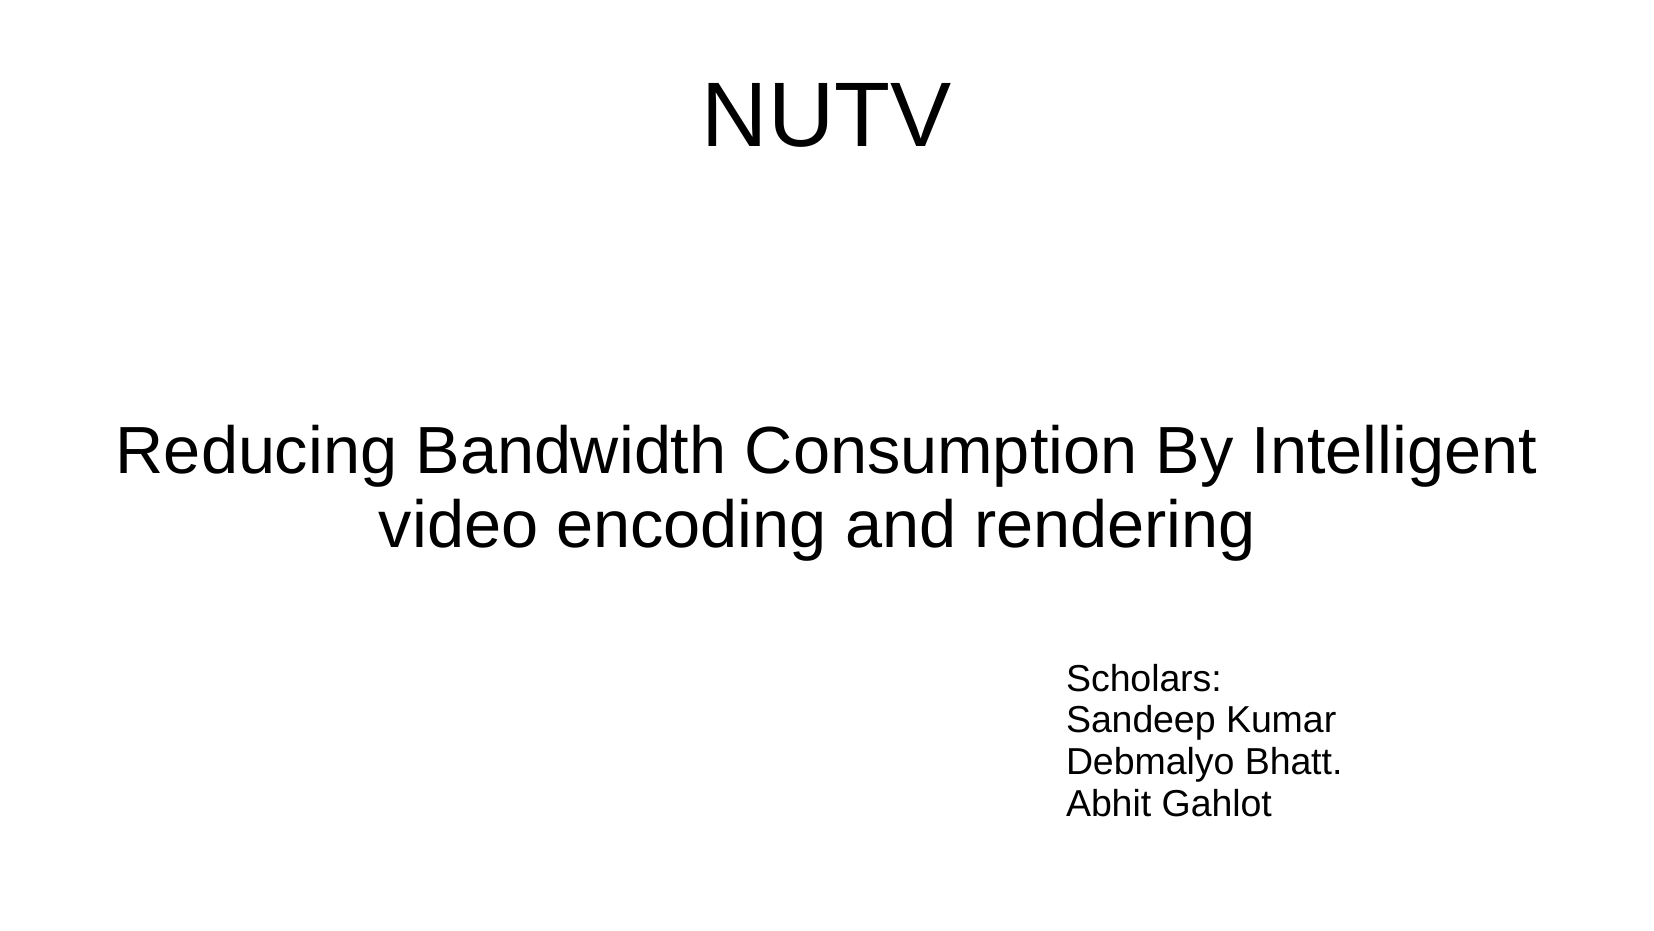

# NUTV
Reducing Bandwidth Consumption By Intelligent video encoding and rendering
Scholars:
Sandeep Kumar
Debmalyo Bhatt.
Abhit Gahlot